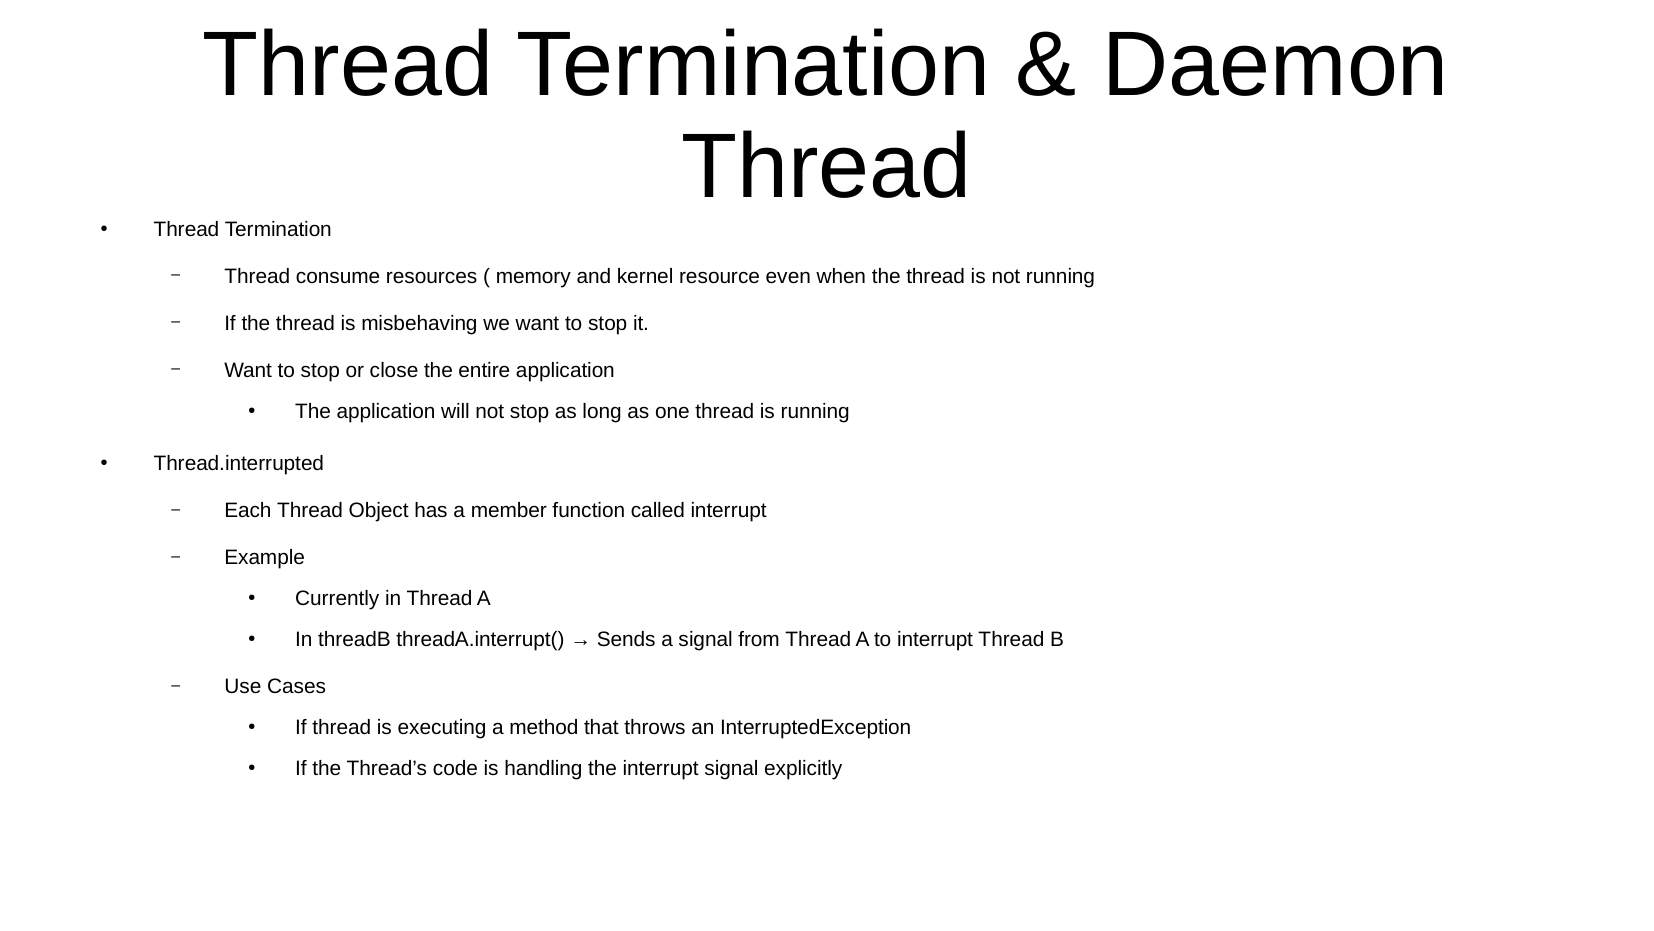

# Thread Termination & Daemon Thread
Thread Termination
Thread consume resources ( memory and kernel resource even when the thread is not running
If the thread is misbehaving we want to stop it.
Want to stop or close the entire application
The application will not stop as long as one thread is running
Thread.interrupted
Each Thread Object has a member function called interrupt
Example
Currently in Thread A
In threadB threadA.interrupt() → Sends a signal from Thread A to interrupt Thread B
Use Cases
If thread is executing a method that throws an InterruptedException
If the Thread’s code is handling the interrupt signal explicitly